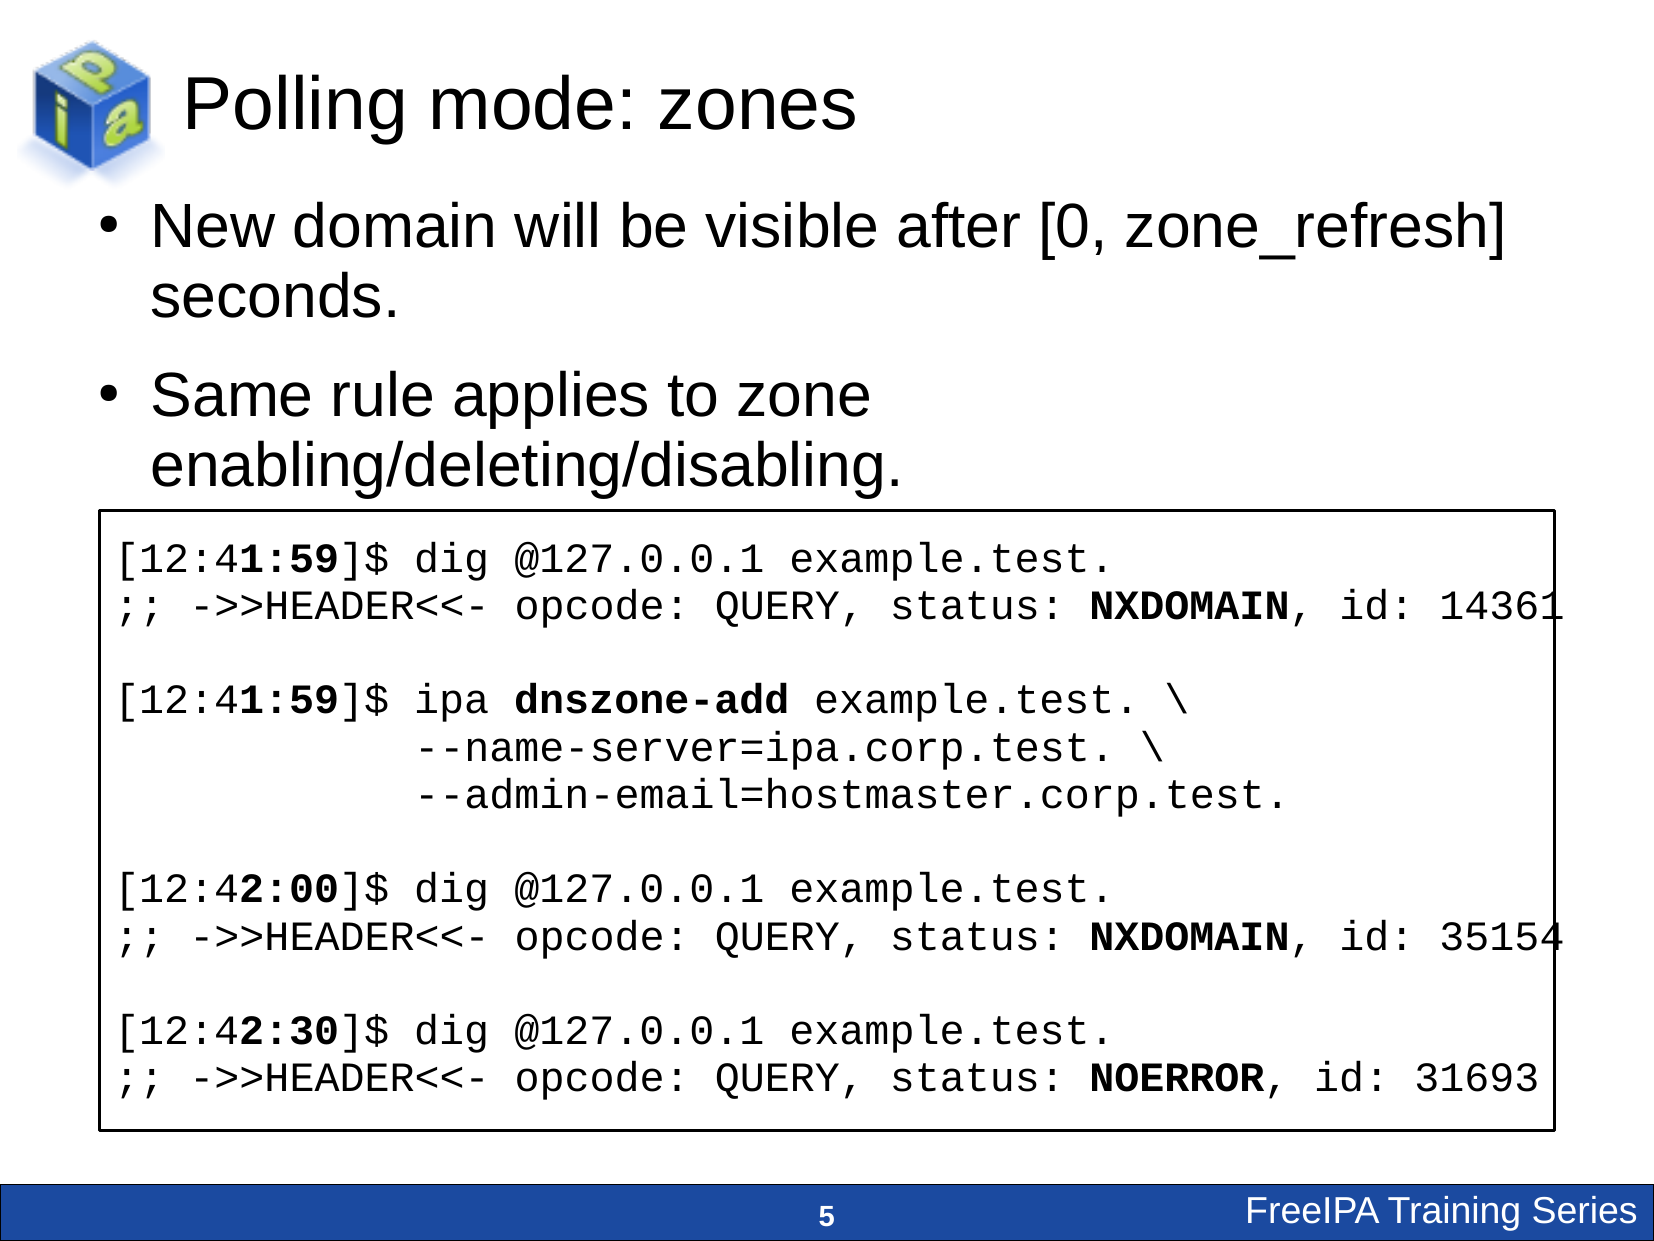

# Polling mode: zones
New domain will be visible after [0, zone_refresh] seconds.
Same rule applies to zone enabling/deleting/disabling.
[12:41:59]$ dig @127.0.0.1 example.test.
;; ->>HEADER<<- opcode: QUERY, status: NXDOMAIN, id: 14361
[12:41:59]$ ipa dnszone-add example.test. \
 --name-server=ipa.corp.test. \
 --admin-email=hostmaster.corp.test.
[12:42:00]$ dig @127.0.0.1 example.test.
;; ->>HEADER<<- opcode: QUERY, status: NXDOMAIN, id: 35154
[12:42:30]$ dig @127.0.0.1 example.test.
;; ->>HEADER<<- opcode: QUERY, status: NOERROR, id: 31693
5